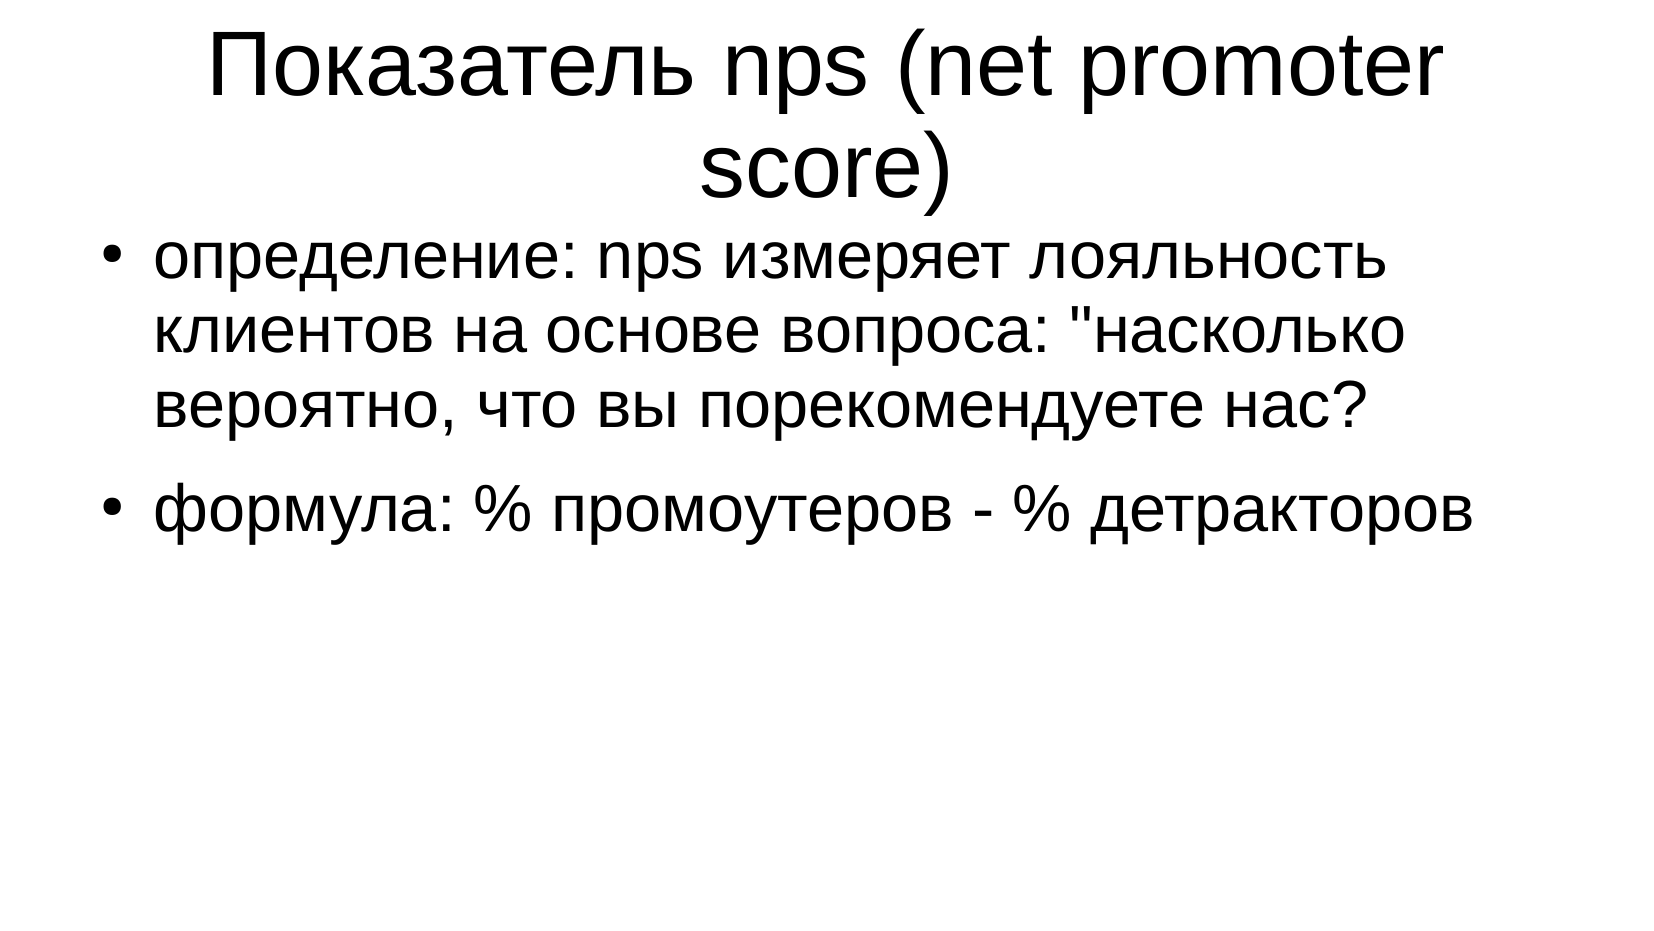

# Показатель nps (net promoter score)
определение: nps измеряет лояльность клиентов на основе вопроса: "насколько вероятно, что вы порекомендуете нас?
формула: % промоутеров - % детракторов